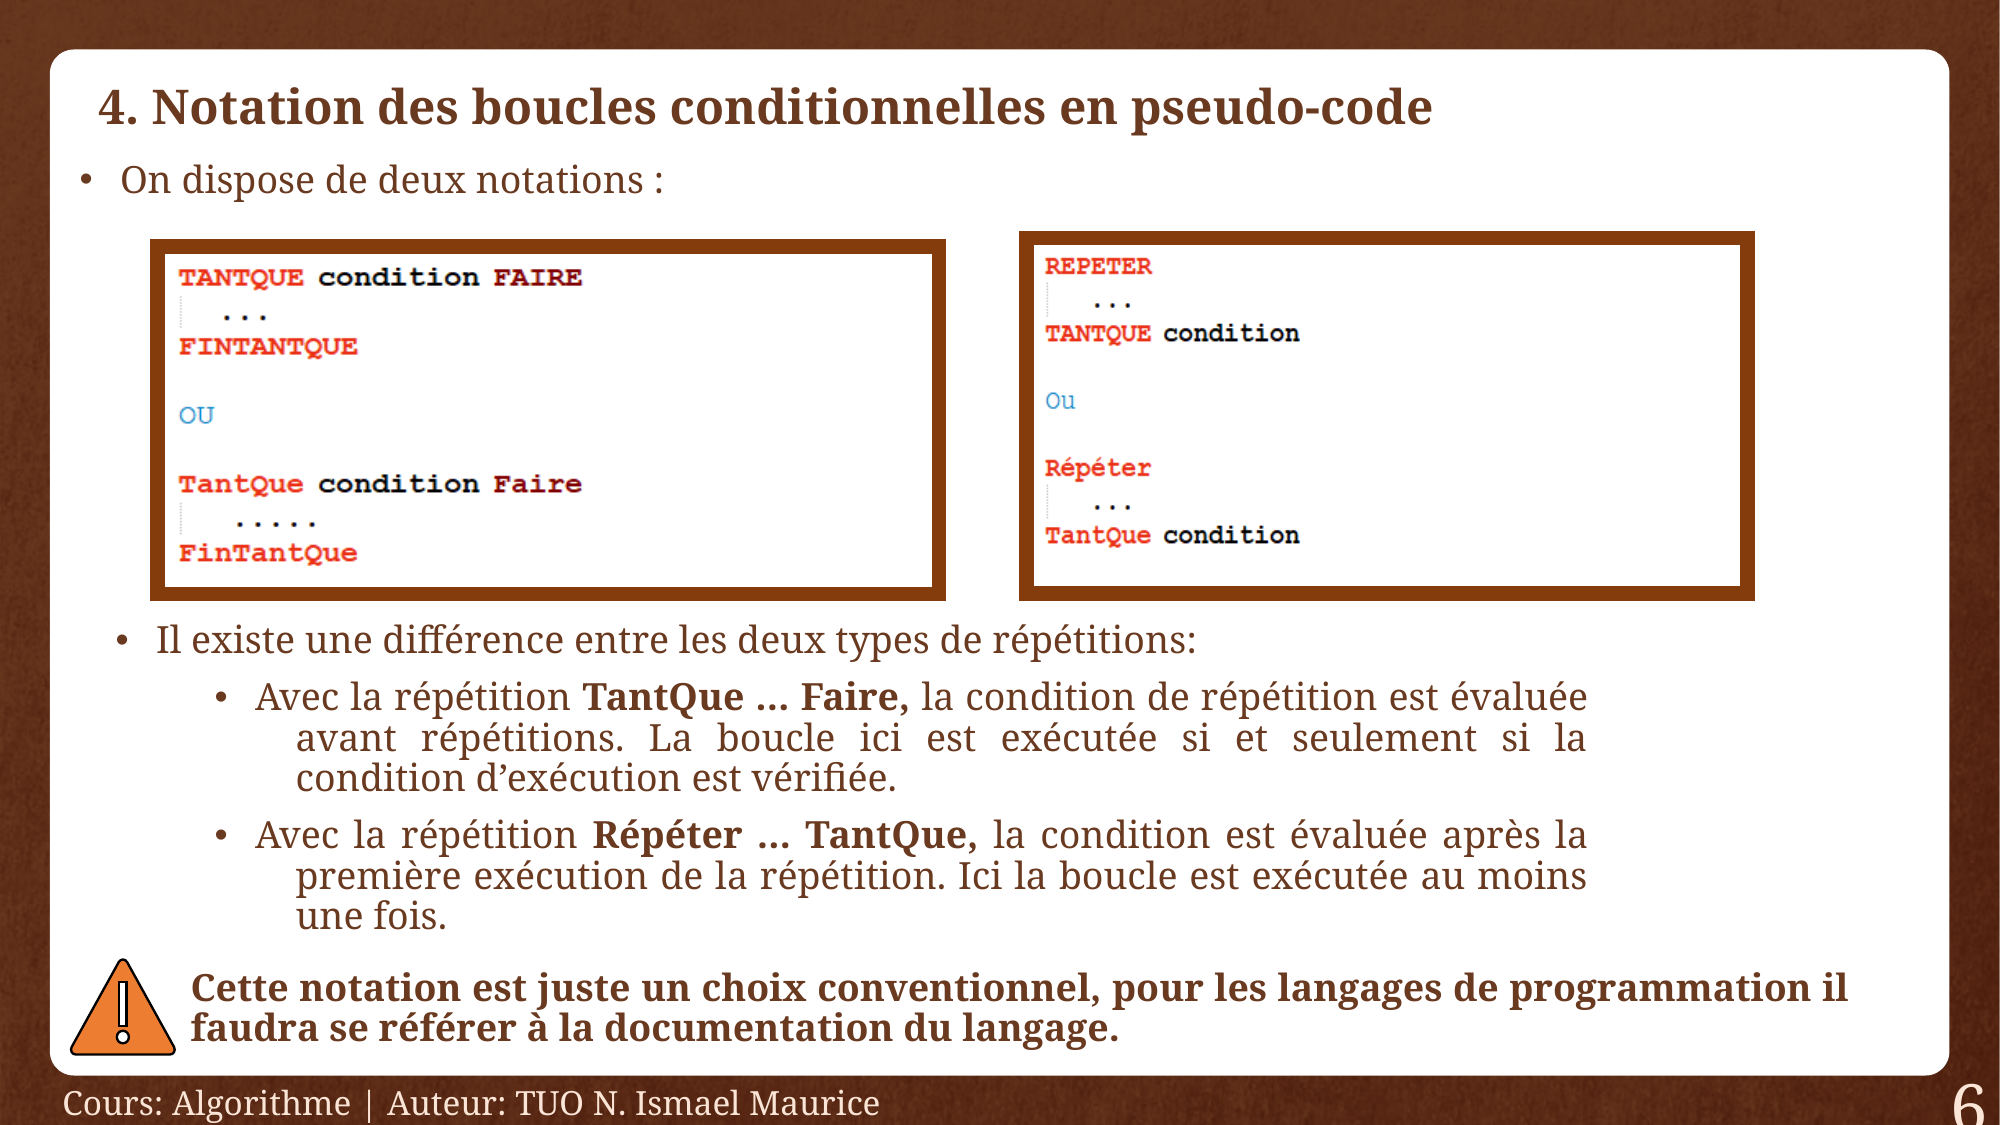

# 4. Notation des boucles conditionnelles en pseudo-code
On dispose de deux notations :
Il existe une différence entre les deux types de répétitions:
Avec la répétition TantQue … Faire, la condition de répétition est évaluée avant répétitions. La boucle ici est exécutée si et seulement si la condition d’exécution est vérifiée.
Avec la répétition Répéter … TantQue, la condition est évaluée après la première exécution de la répétition. Ici la boucle est exécutée au moins une fois.
Cette notation est juste un choix conventionnel, pour les langages de programmation il faudra se référer à la documentation du langage.
Cours: Algorithme | Auteur: TUO N. Ismael Maurice